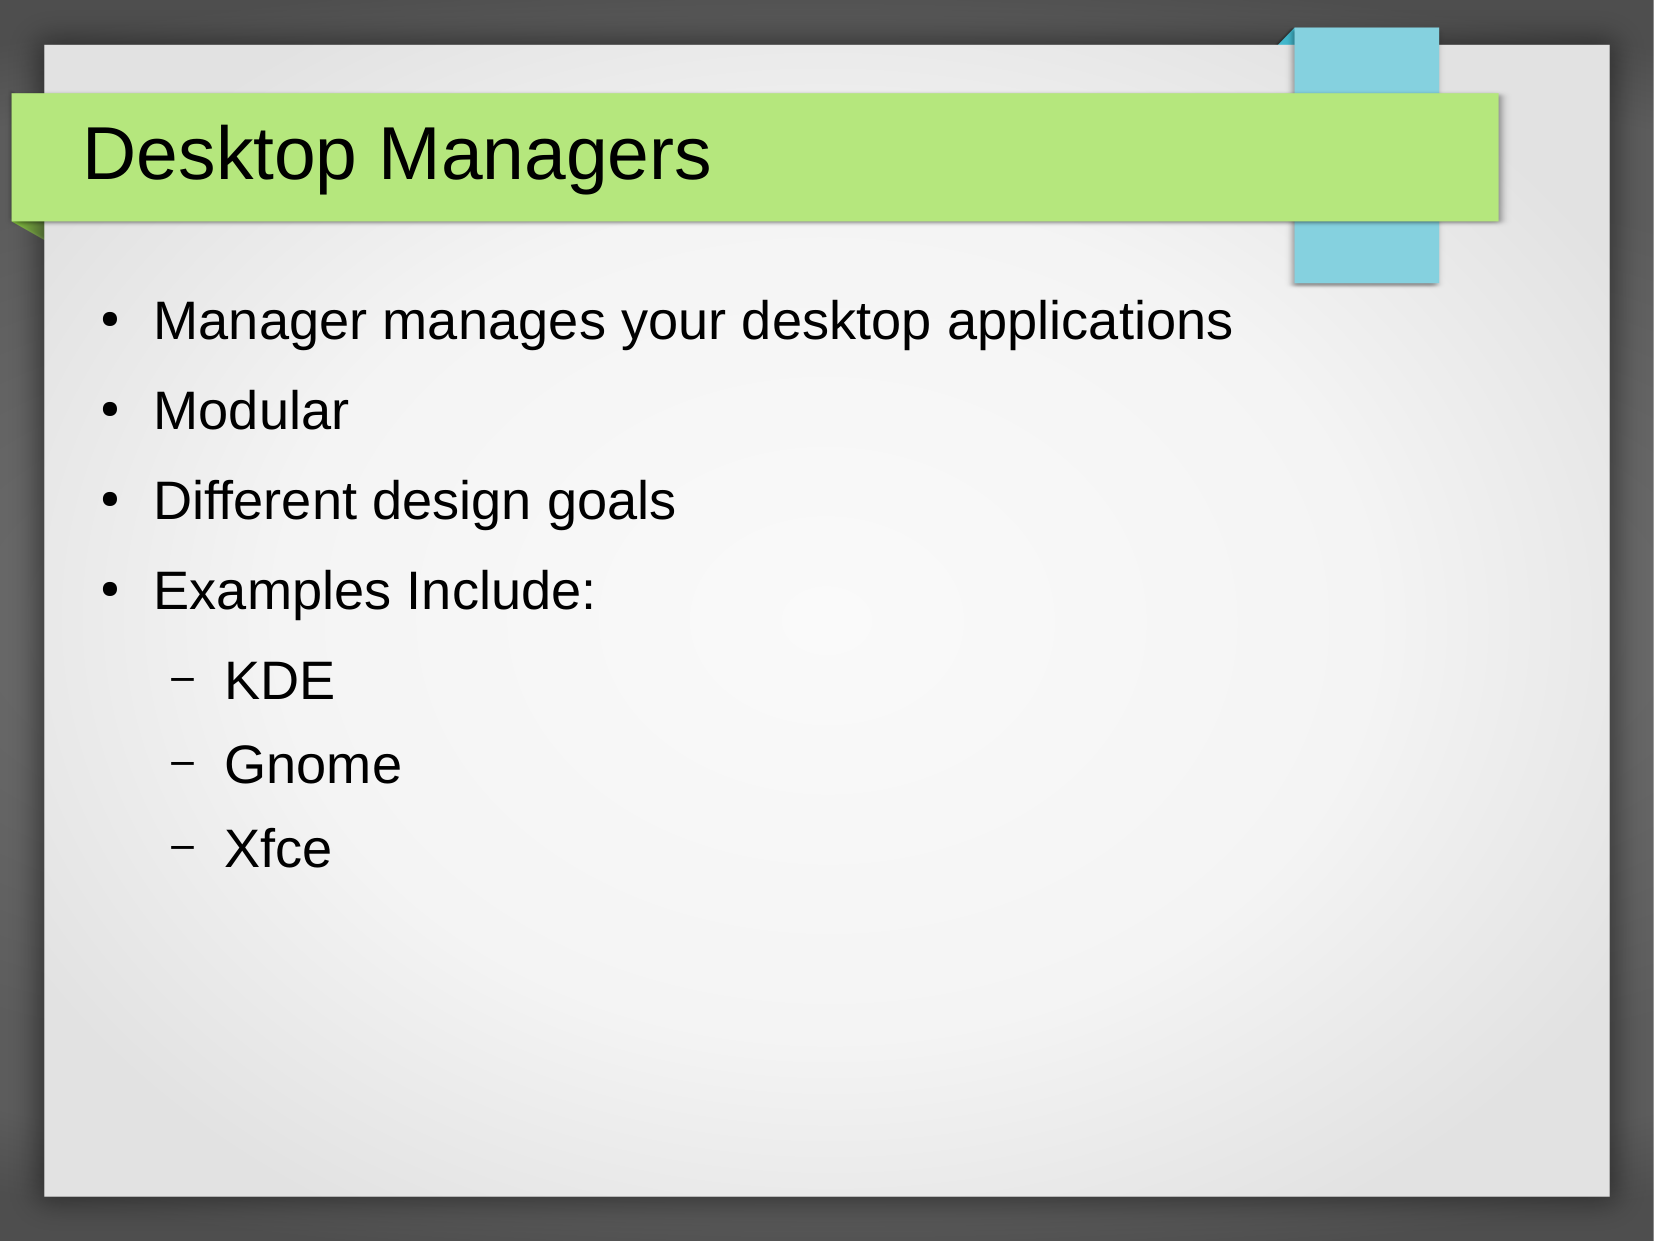

# Desktop Managers
Manager manages your desktop applications
Modular
Different design goals
Examples Include:
KDE
Gnome
Xfce